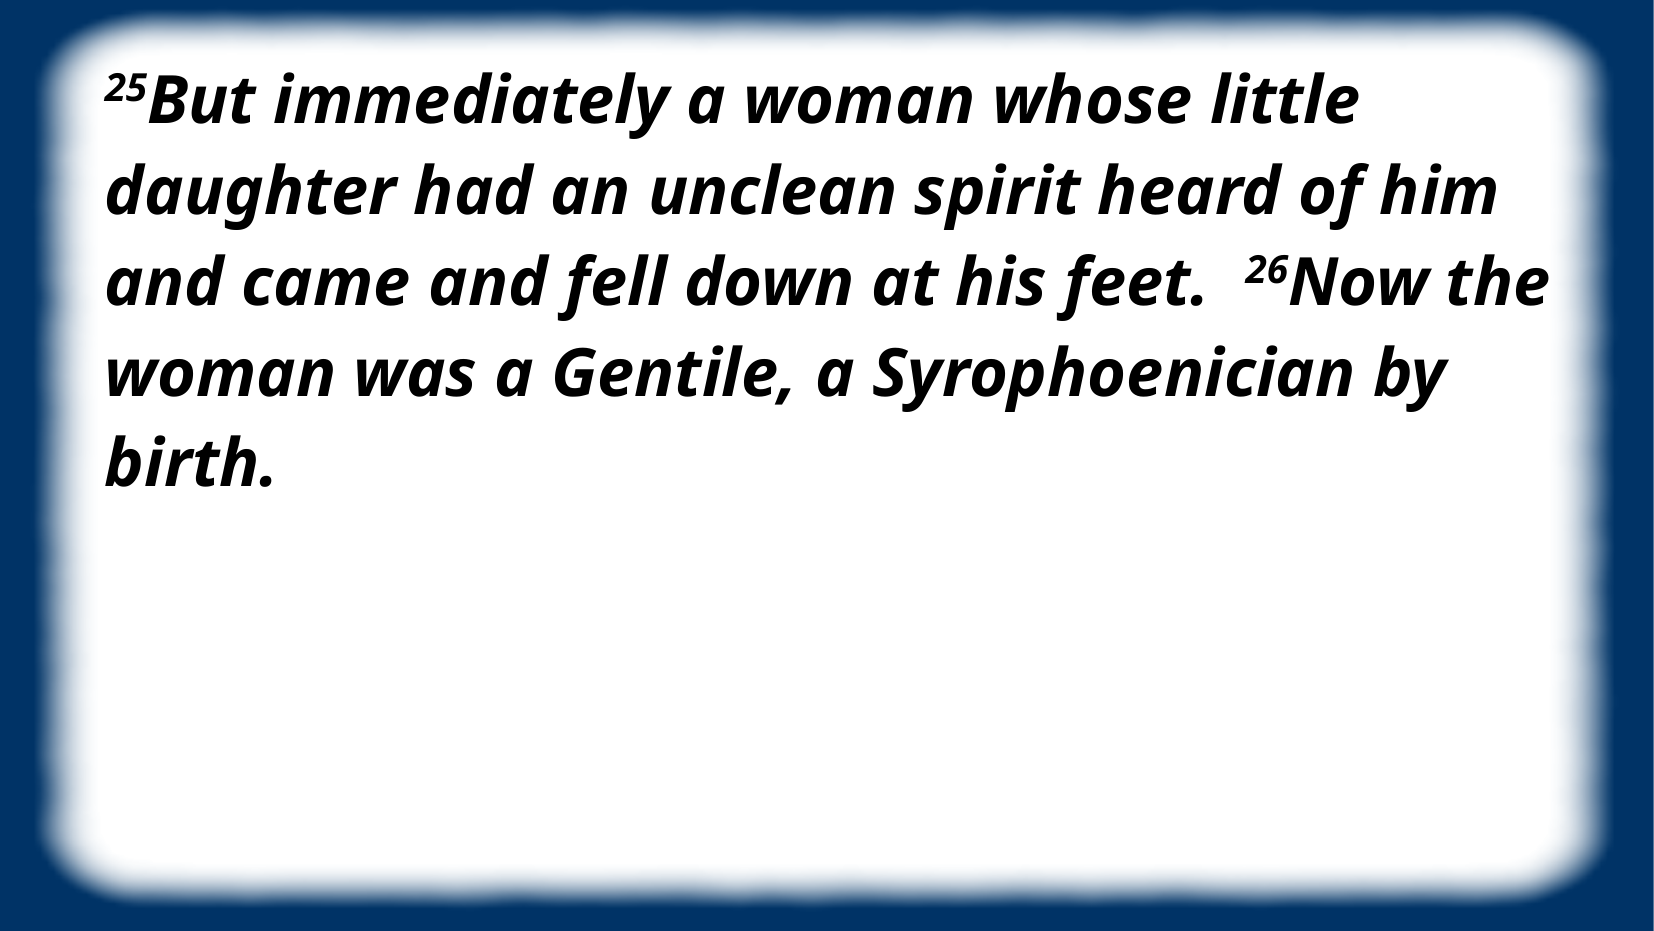

25But immediately a woman whose little daughter had an unclean spirit heard of him and came and fell down at his feet. 26Now the woman was a Gentile, a Syrophoenician by birth.